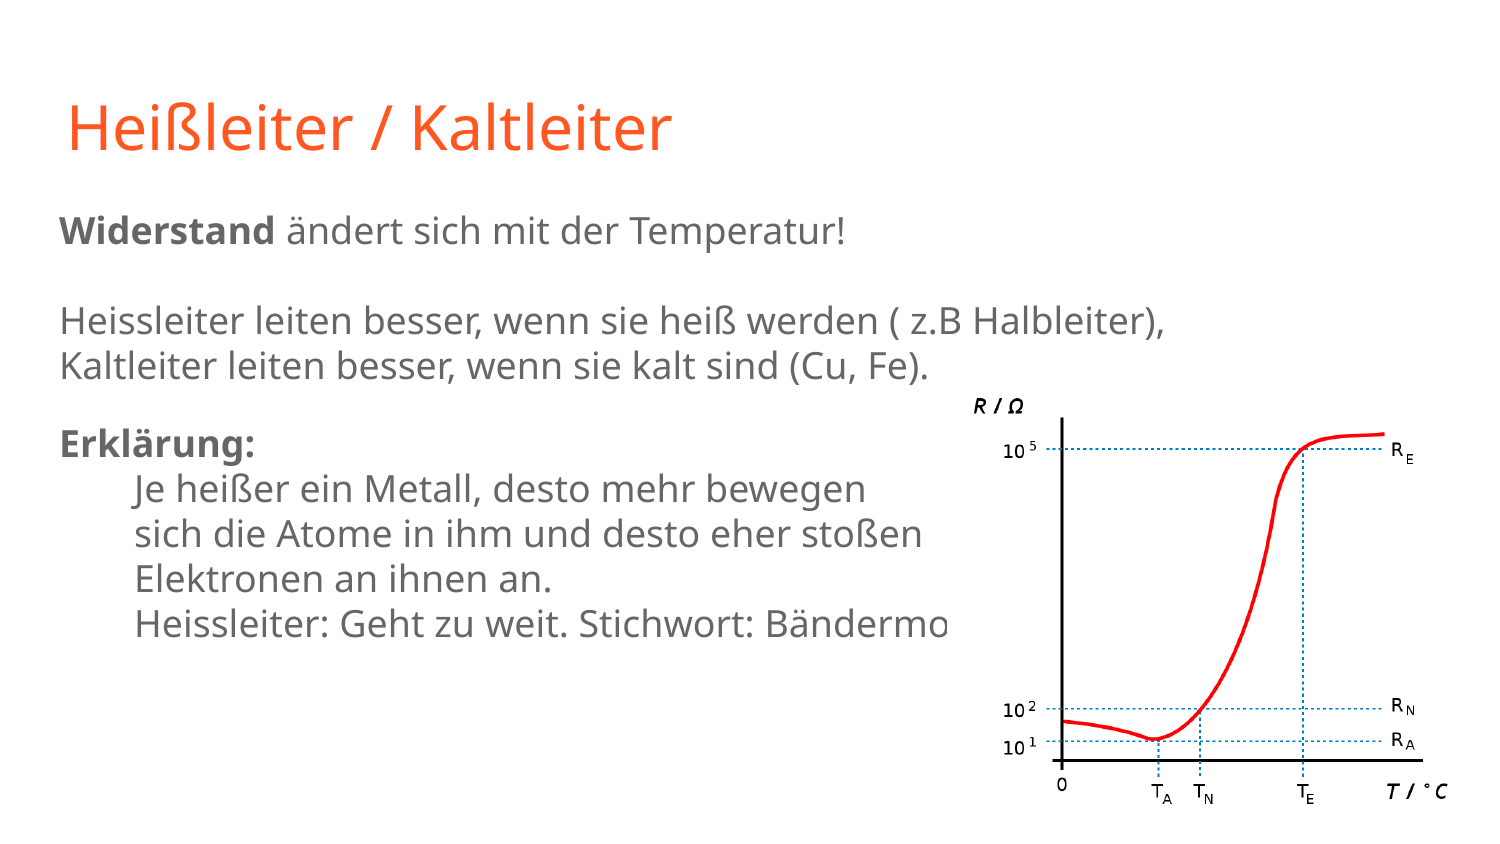

# Heißleiter / Kaltleiter
Widerstand ändert sich mit der Temperatur!
Heissleiter leiten besser, wenn sie heiß werden ( z.B Halbleiter),
Kaltleiter leiten besser, wenn sie kalt sind (Cu, Fe).
Erklärung:
	Je heißer ein Metall, desto mehr bewegen
	sich die Atome in ihm und desto eher stoßen
	Elektronen an ihnen an.
	Heissleiter: Geht zu weit. Stichwort: Bändermodell.